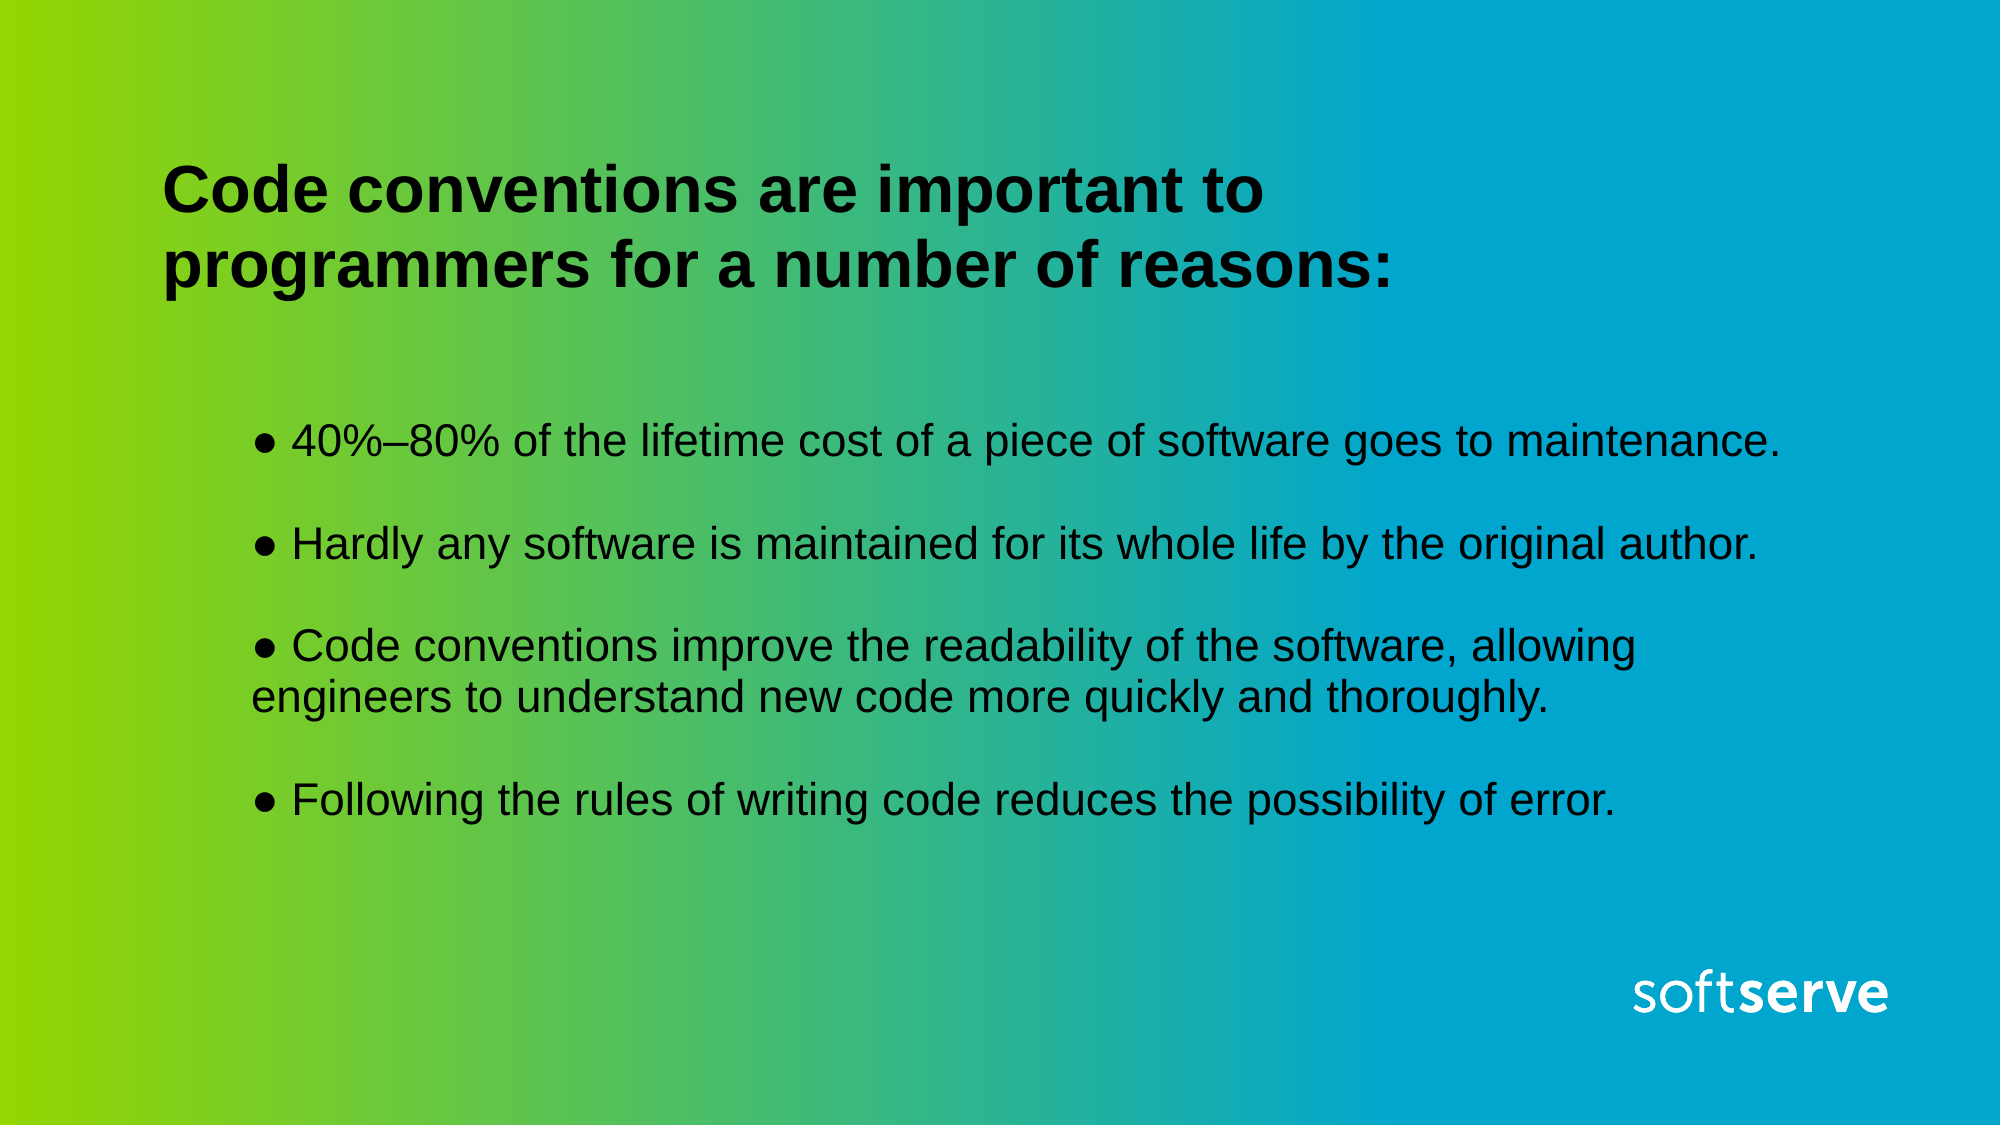

Code conventions are important to 		 	 programmers for a number of reasons:
● 40%–80% of the lifetime cost of a piece of software goes to maintenance.
● Hardly any software is maintained for its whole life by the original author.
● Code conventions improve the readability of the software, allowing engineers to understand new code more quickly and thoroughly.
● Following the rules of writing code reduces the possibility of error.